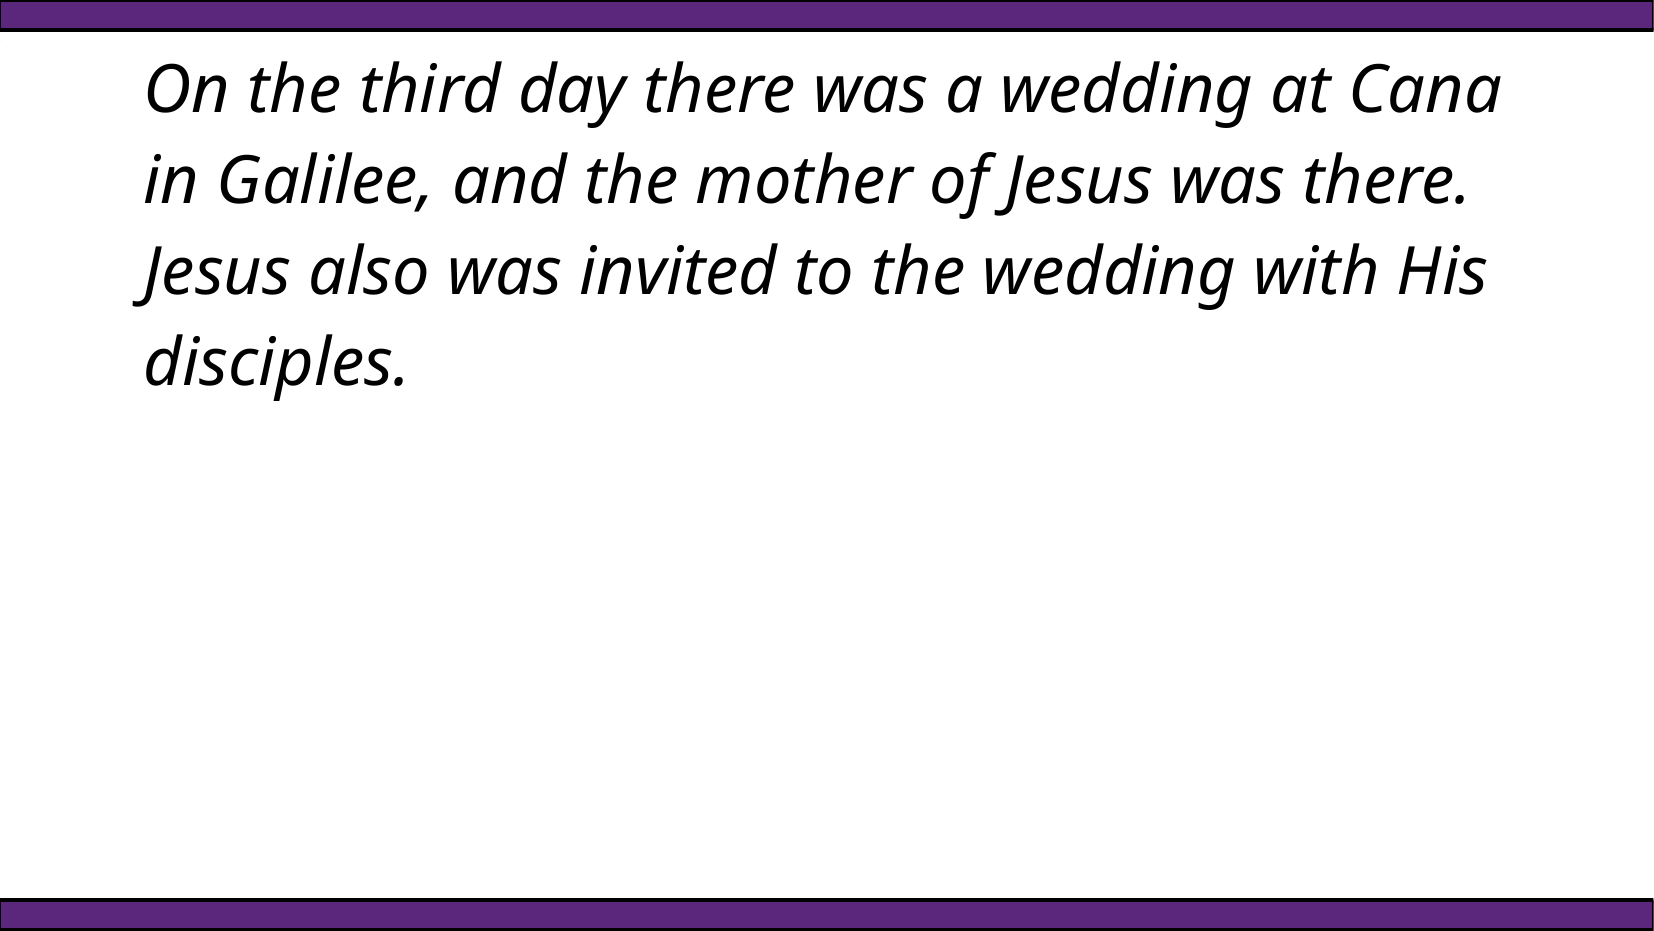

On the third day there was a wedding at Cana
 in Galilee, and the mother of Jesus was there.
 Jesus also was invited to the wedding with His
 disciples.